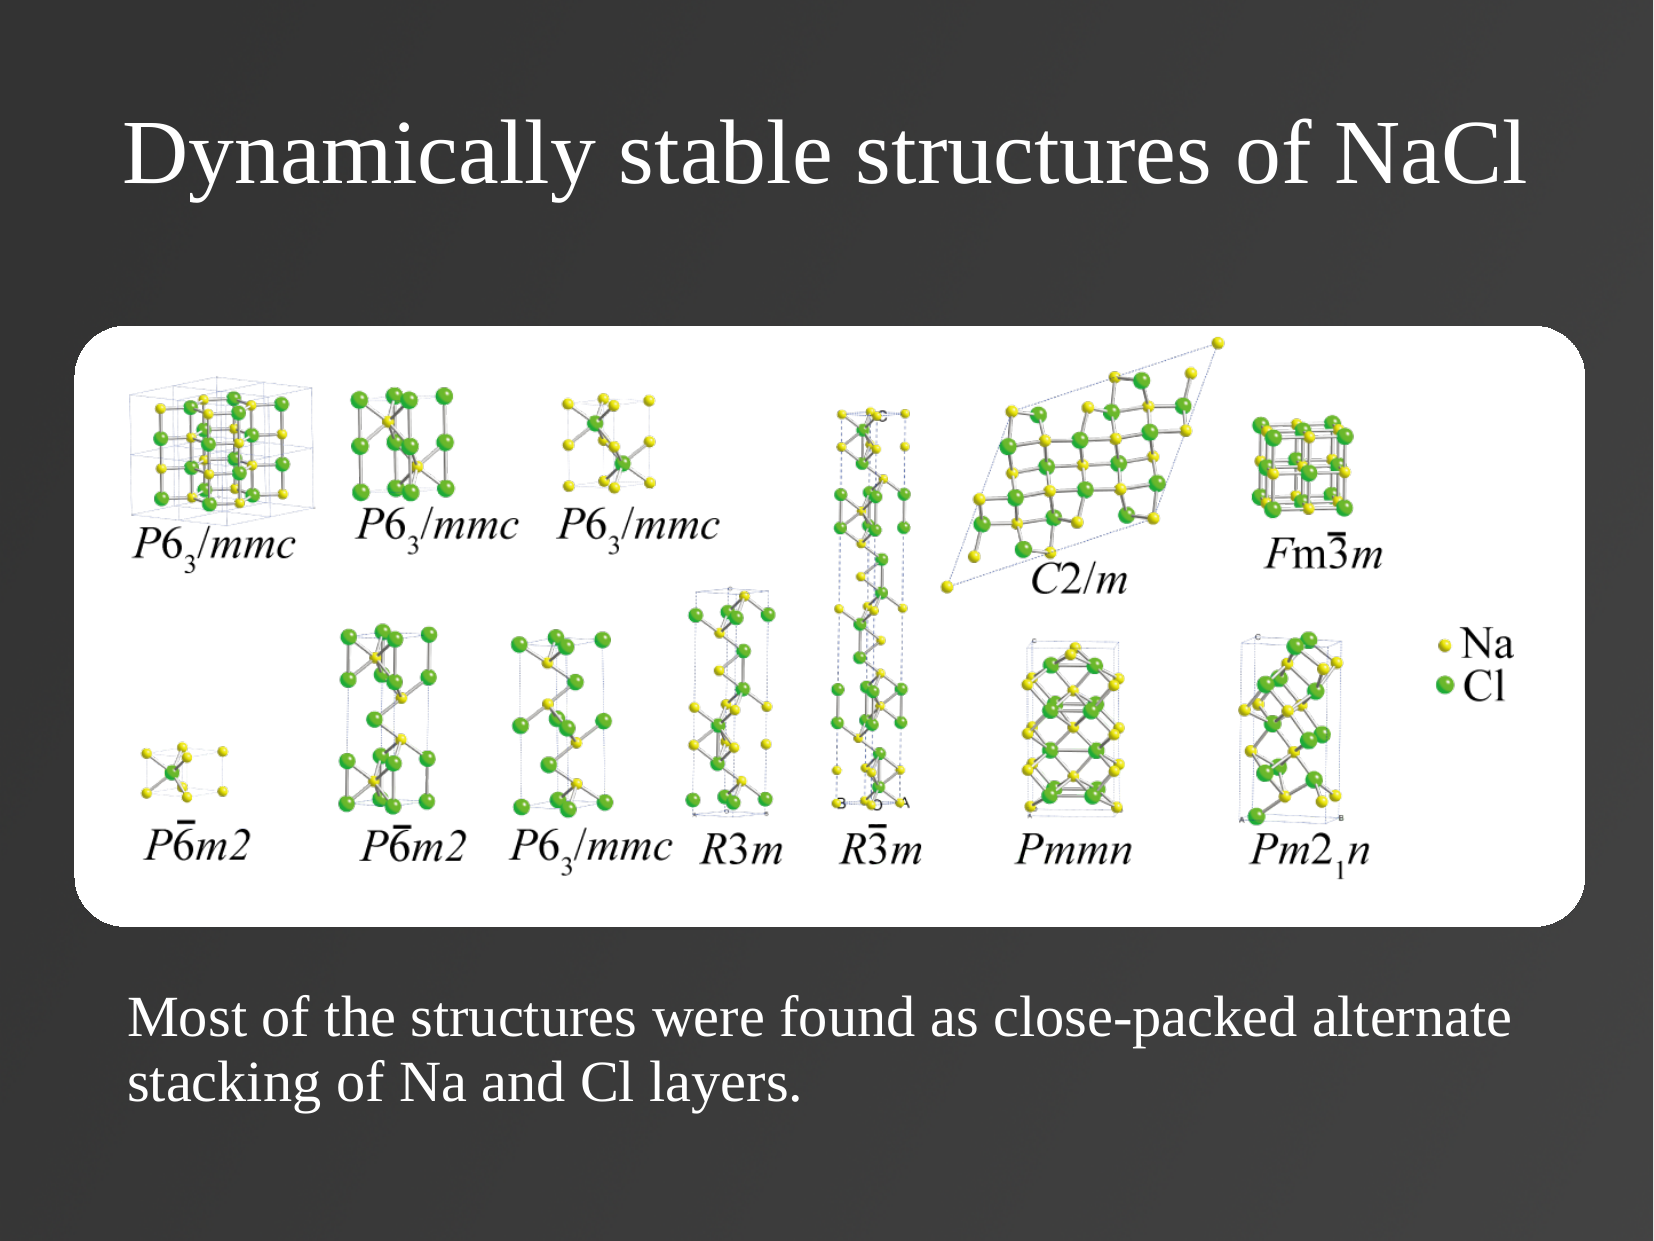

# Dynamically stable structures of NaCl
Most of the structures were found as close-packed alternate
stacking of Na and Cl layers.